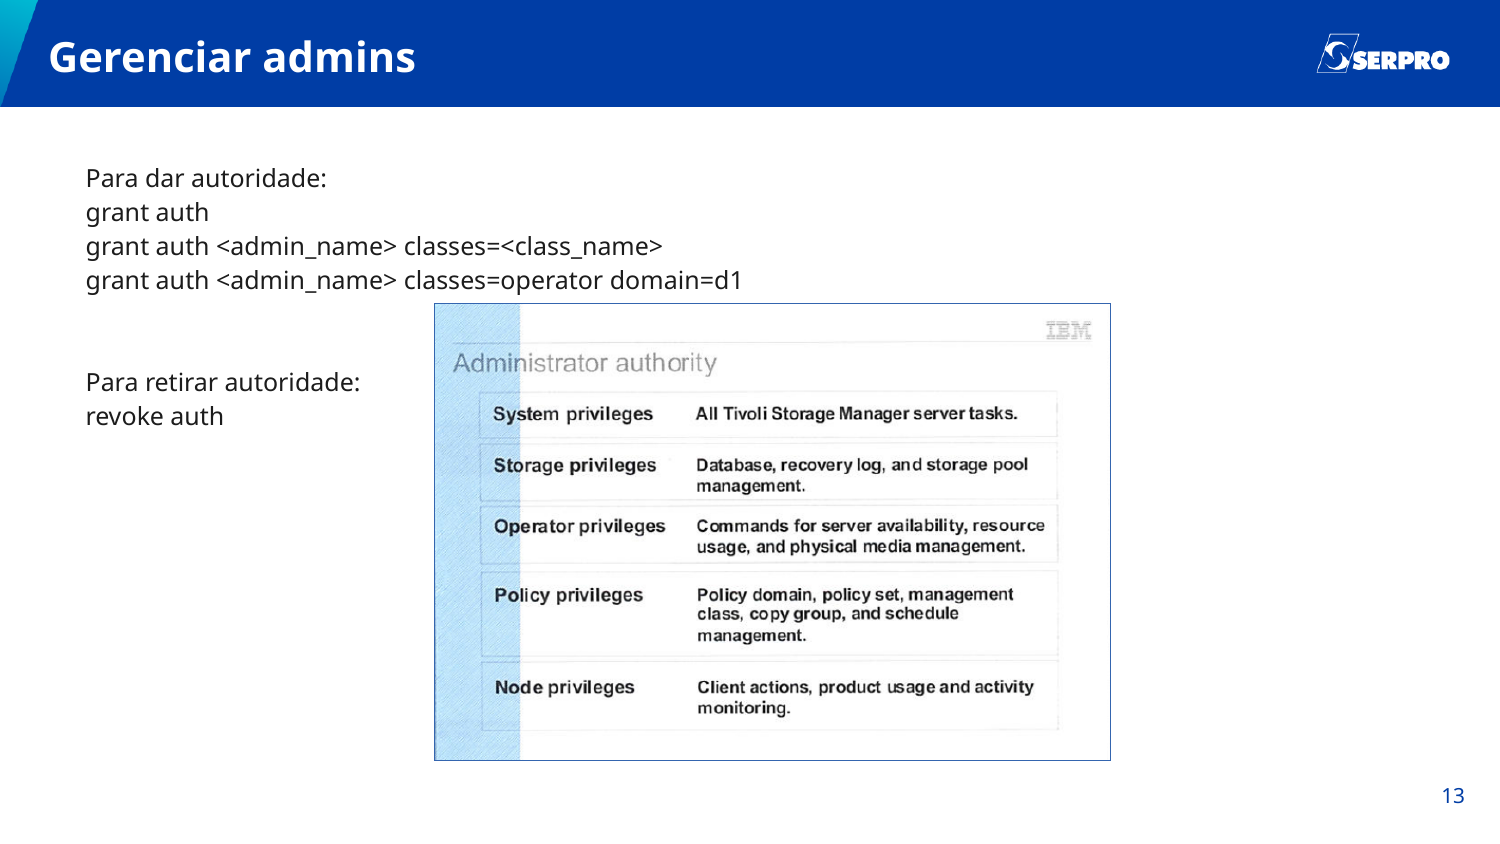

# Gerenciar admins
Para dar autoridade:
grant auth
grant auth <admin_name> classes=<class_name>
grant auth <admin_name> classes=operator domain=d1
Para retirar autoridade:
revoke auth